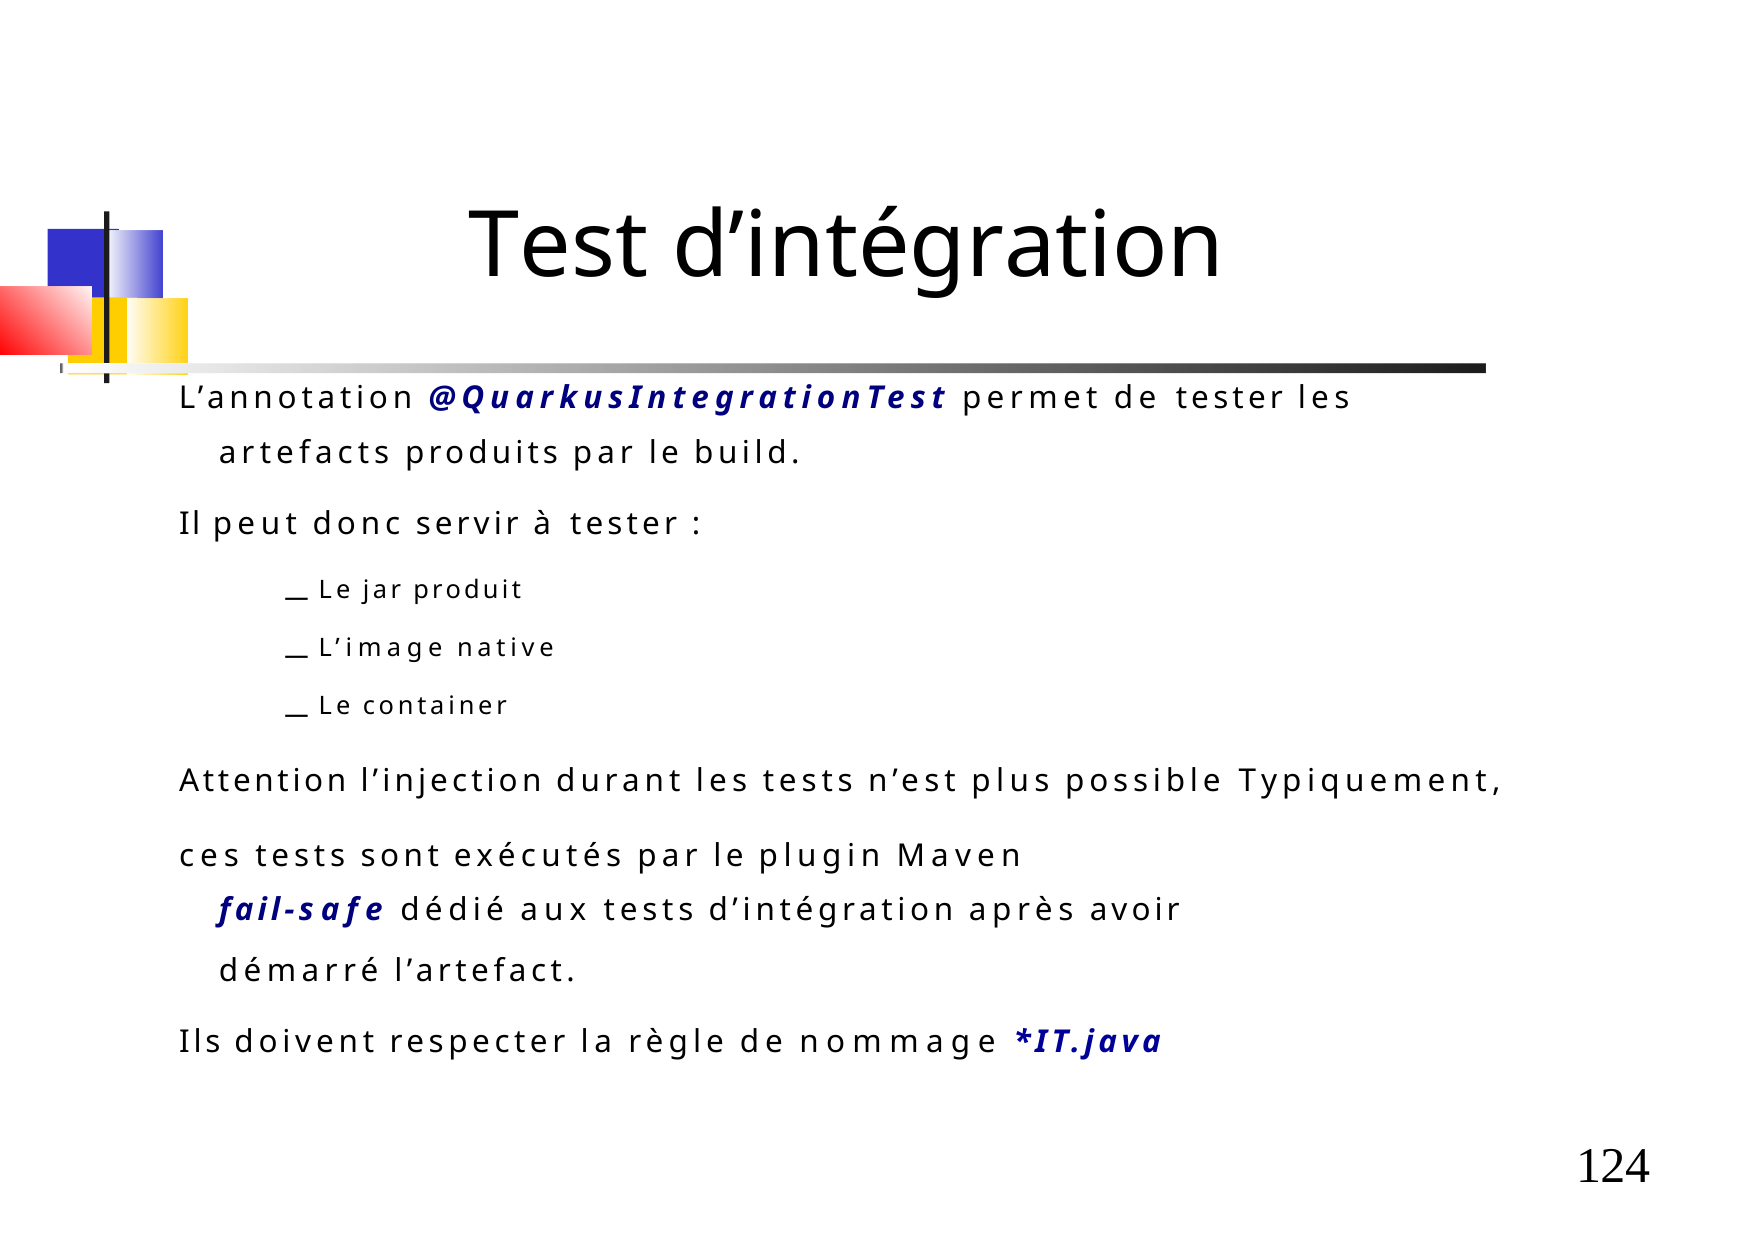

# Test d’intégration
L’annotation @QuarkusIntegrationTest permet de tester les artefacts produits par le build.
Il peut donc servir à tester :
Le jar produit
L’image native
Le container
Attention l’injection durant les tests n’est plus possible Typiquement, ces tests sont exécutés par le plugin Maven
fail-safe dédié aux tests d’intégration après avoir
démarré l’artefact.
Ils doivent respecter la règle de nommage *IT.java
124